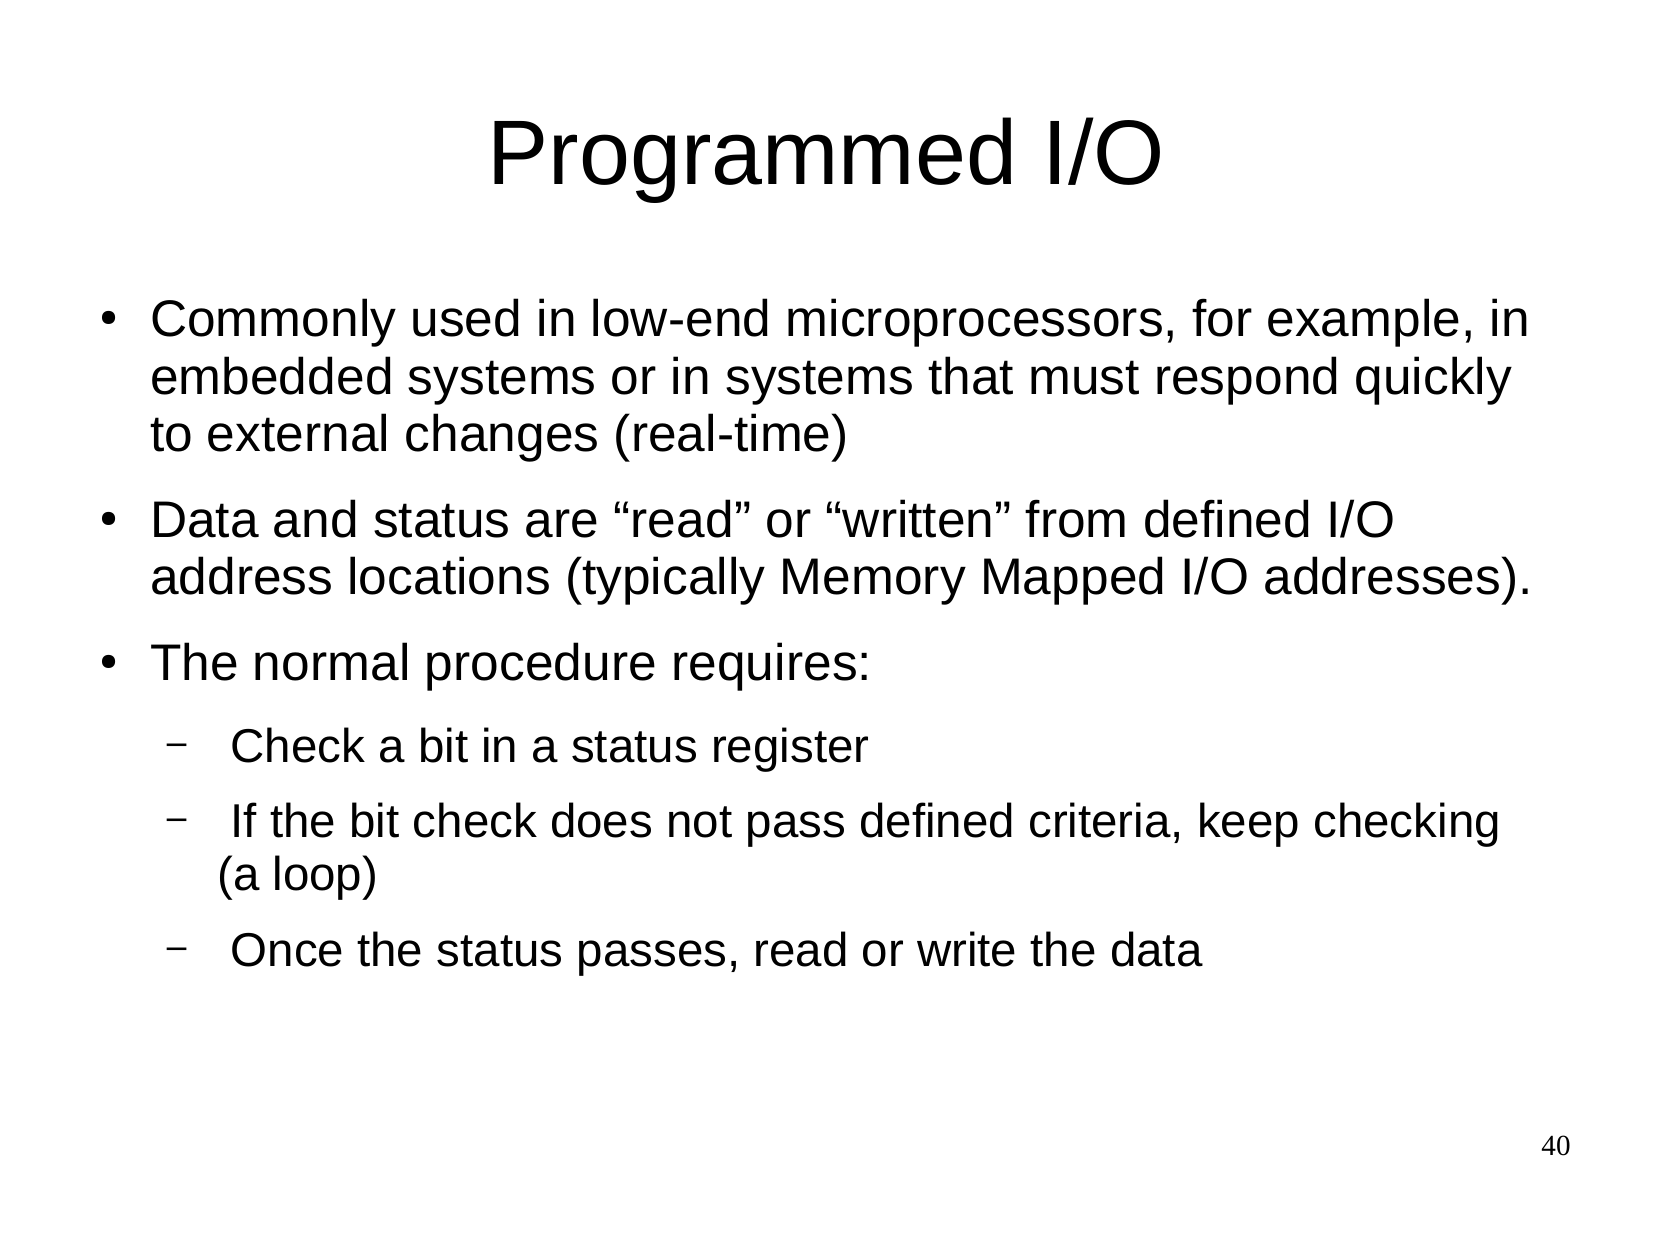

# Programmed I/O
Commonly used in low-end microprocessors, for example, in embedded systems or in systems that must respond quickly to external changes (real-time)
Data and status are “read” or “written” from defined I/O address locations (typically Memory Mapped I/O addresses).
The normal procedure requires:
 Check a bit in a status register
 If the bit check does not pass defined criteria, keep checking (a loop)
 Once the status passes, read or write the data
40